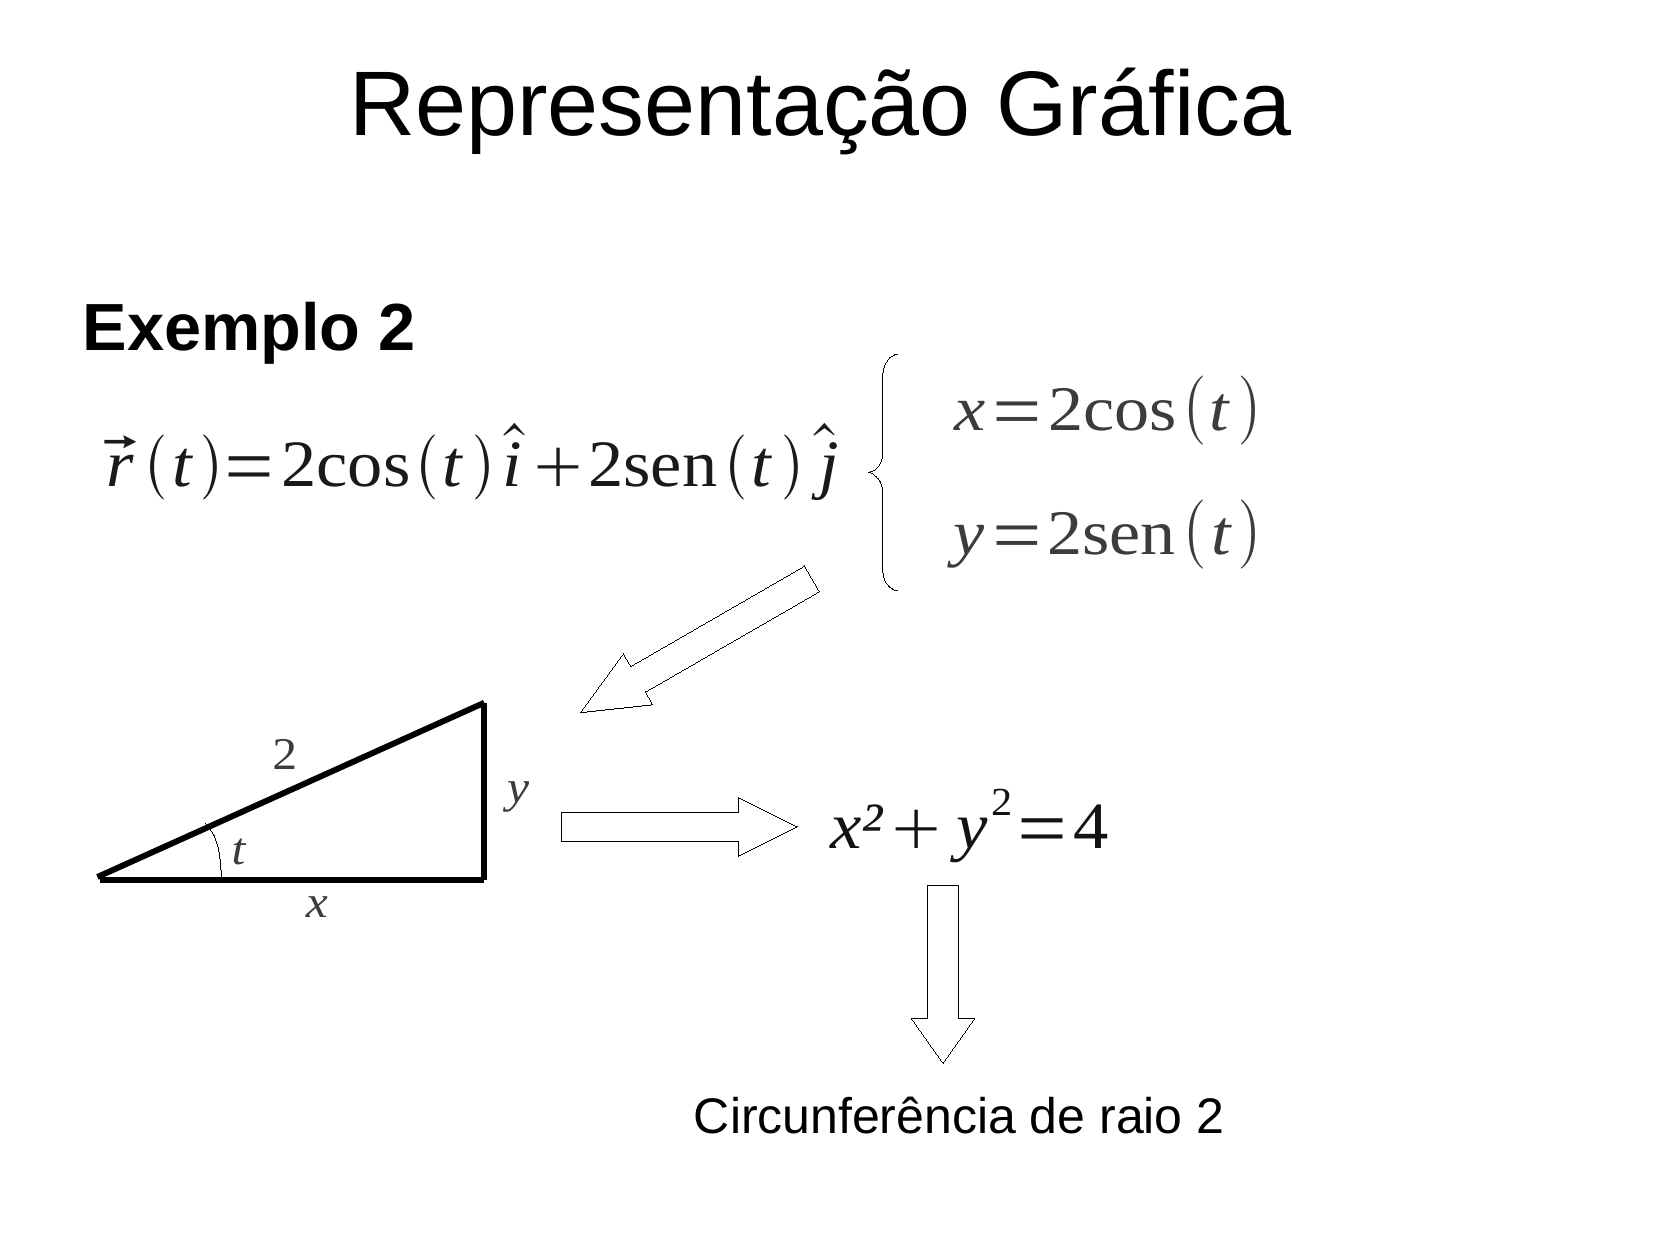

Representação Gráfica
# Exemplo 2
Circunferência de raio 2